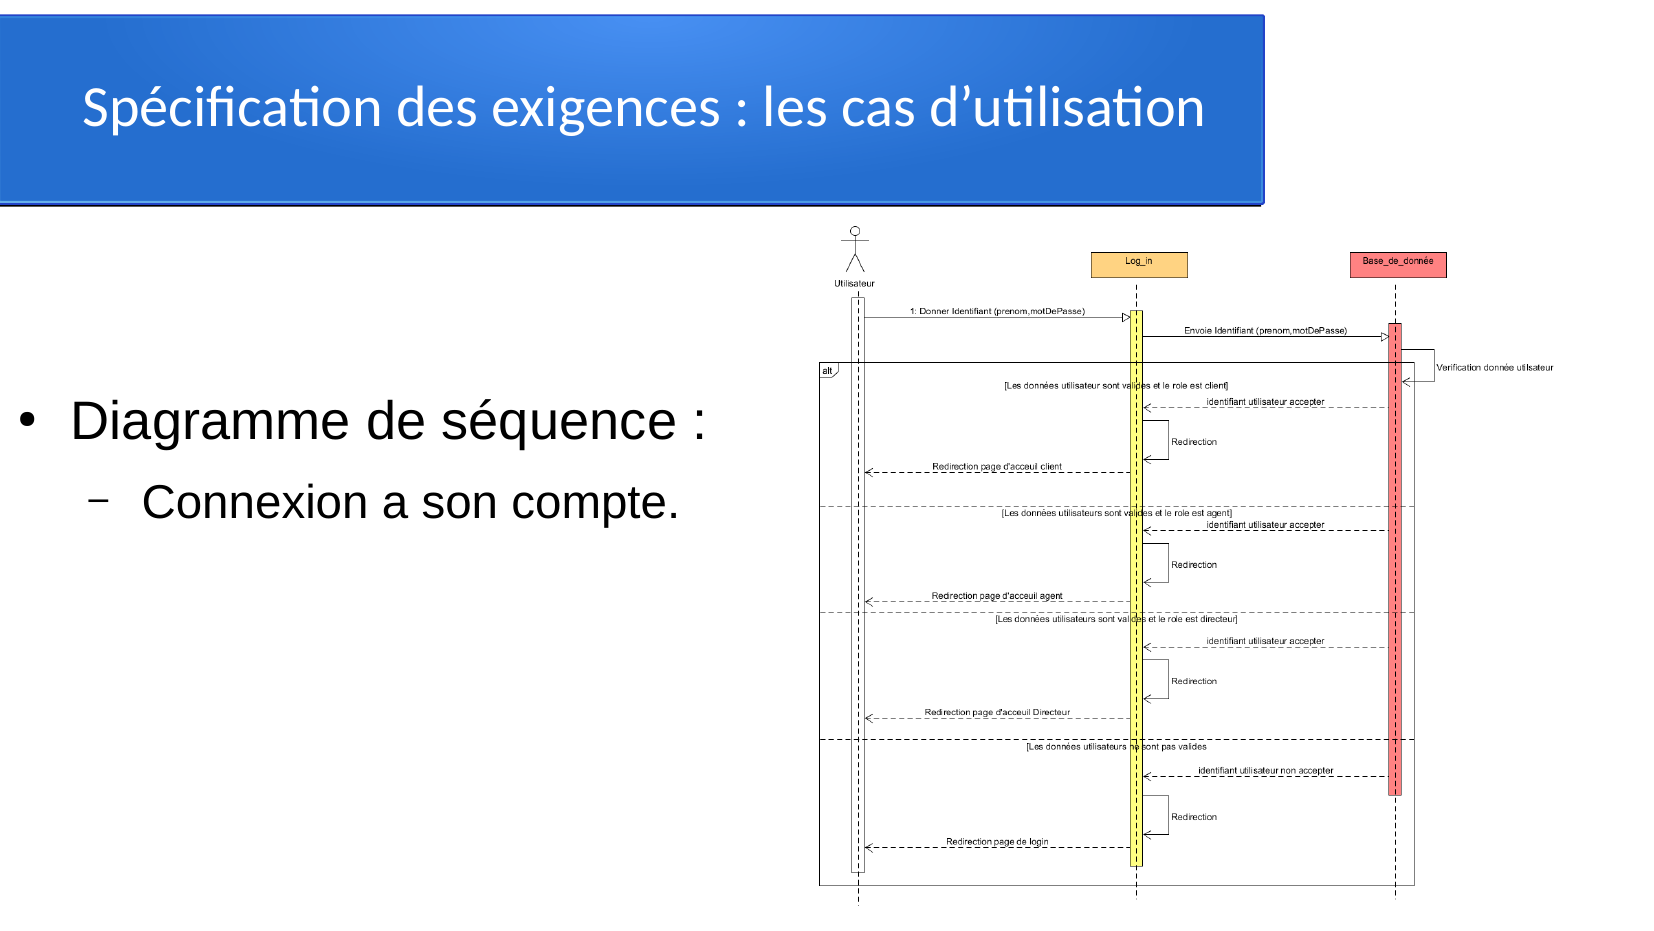

# Spécification des exigences : les cas d’utilisation
Diagramme de séquence :
Connexion a son compte.